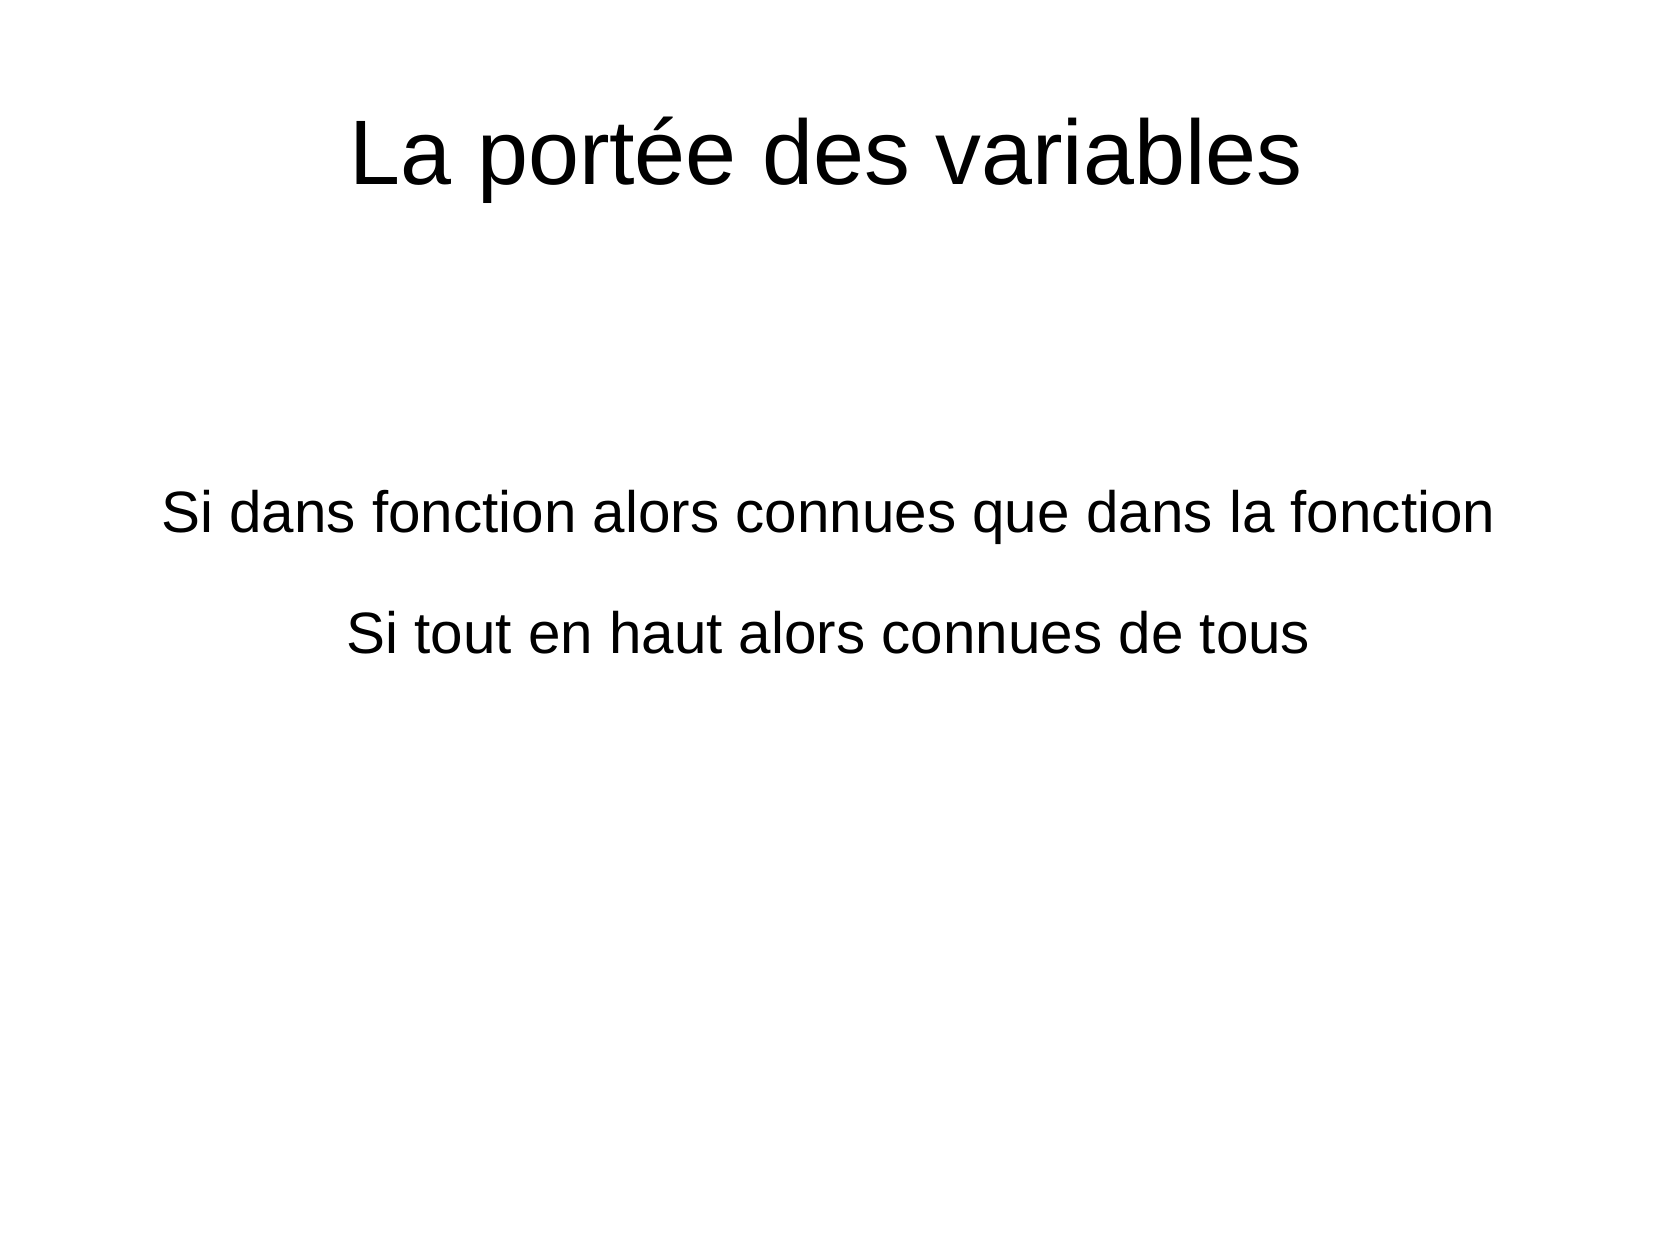

# La portée des variables
Si dans fonction alors connues que dans la fonction
Si tout en haut alors connues de tous